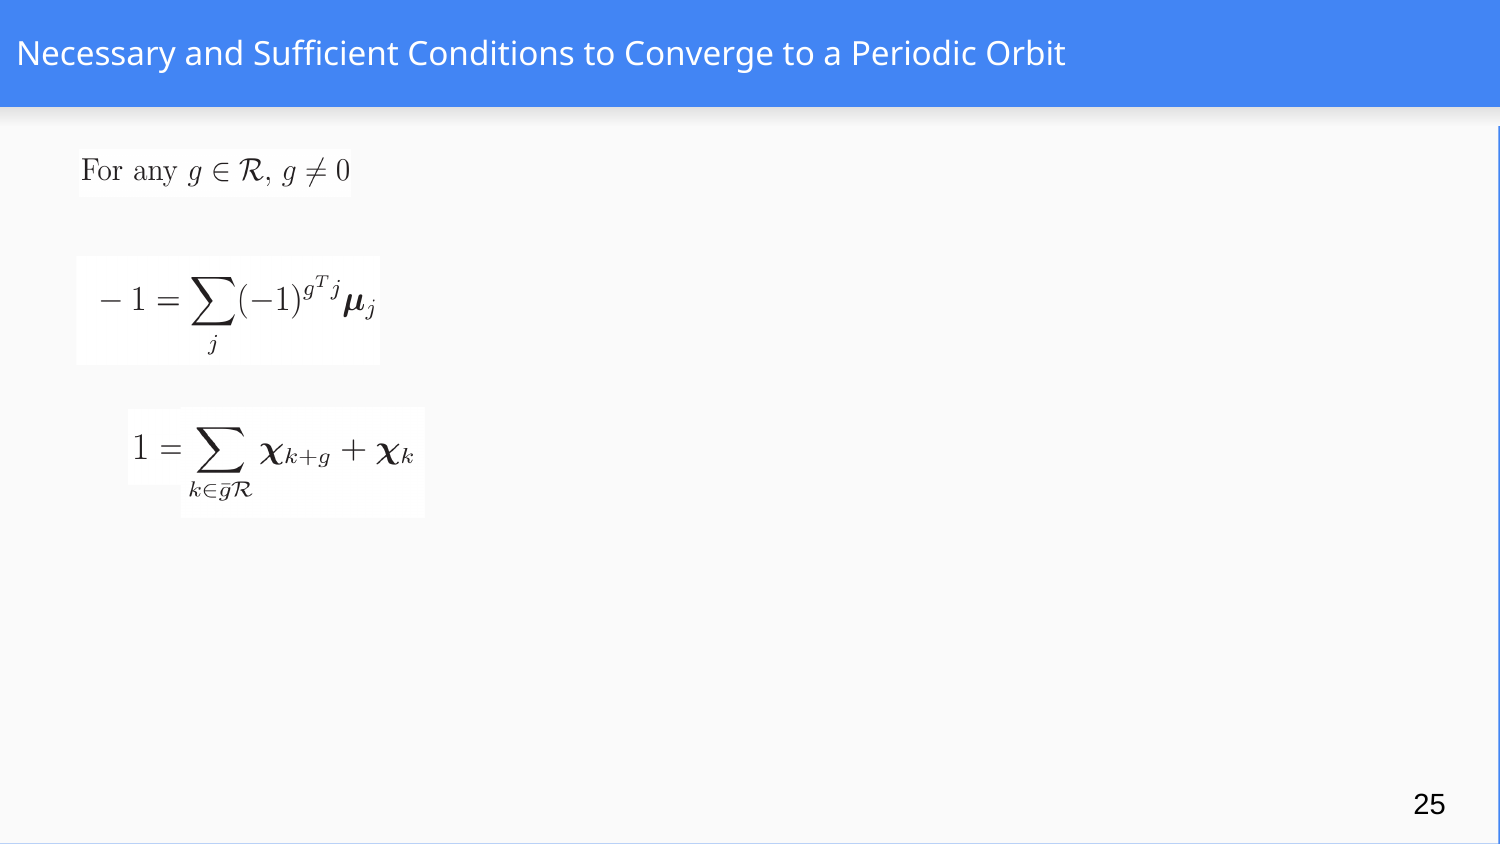

# Necessary and Sufficient Conditions to Converge to a Periodic Orbit
25